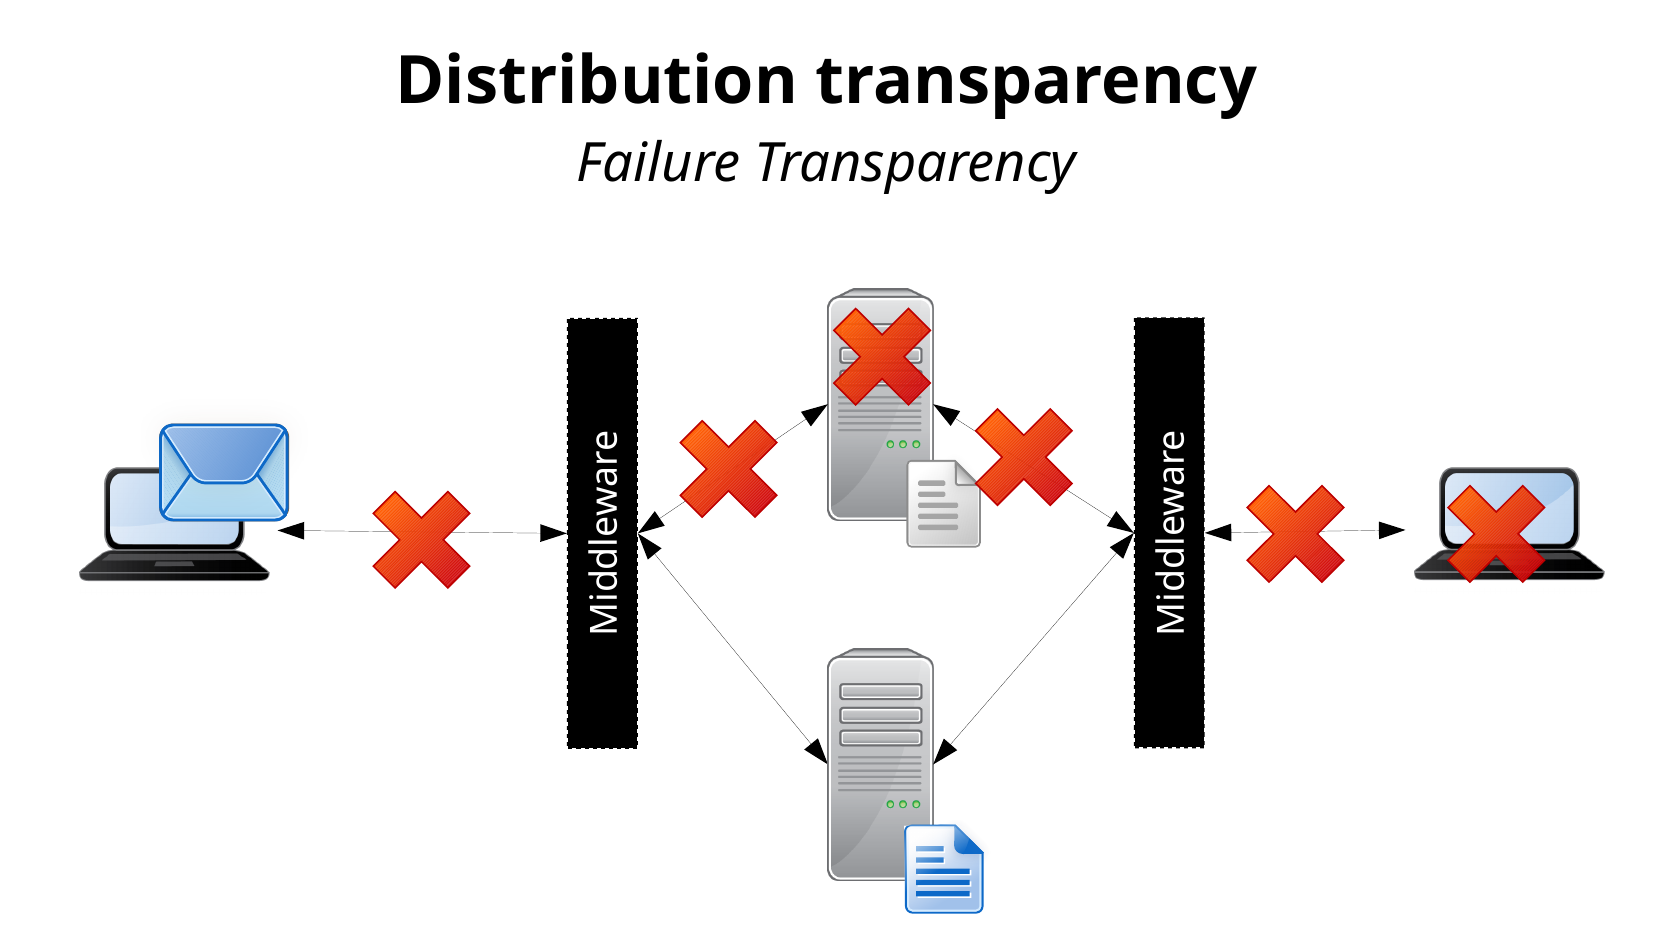

# Distribution transparency Failure Transparency
Middleware
Middleware